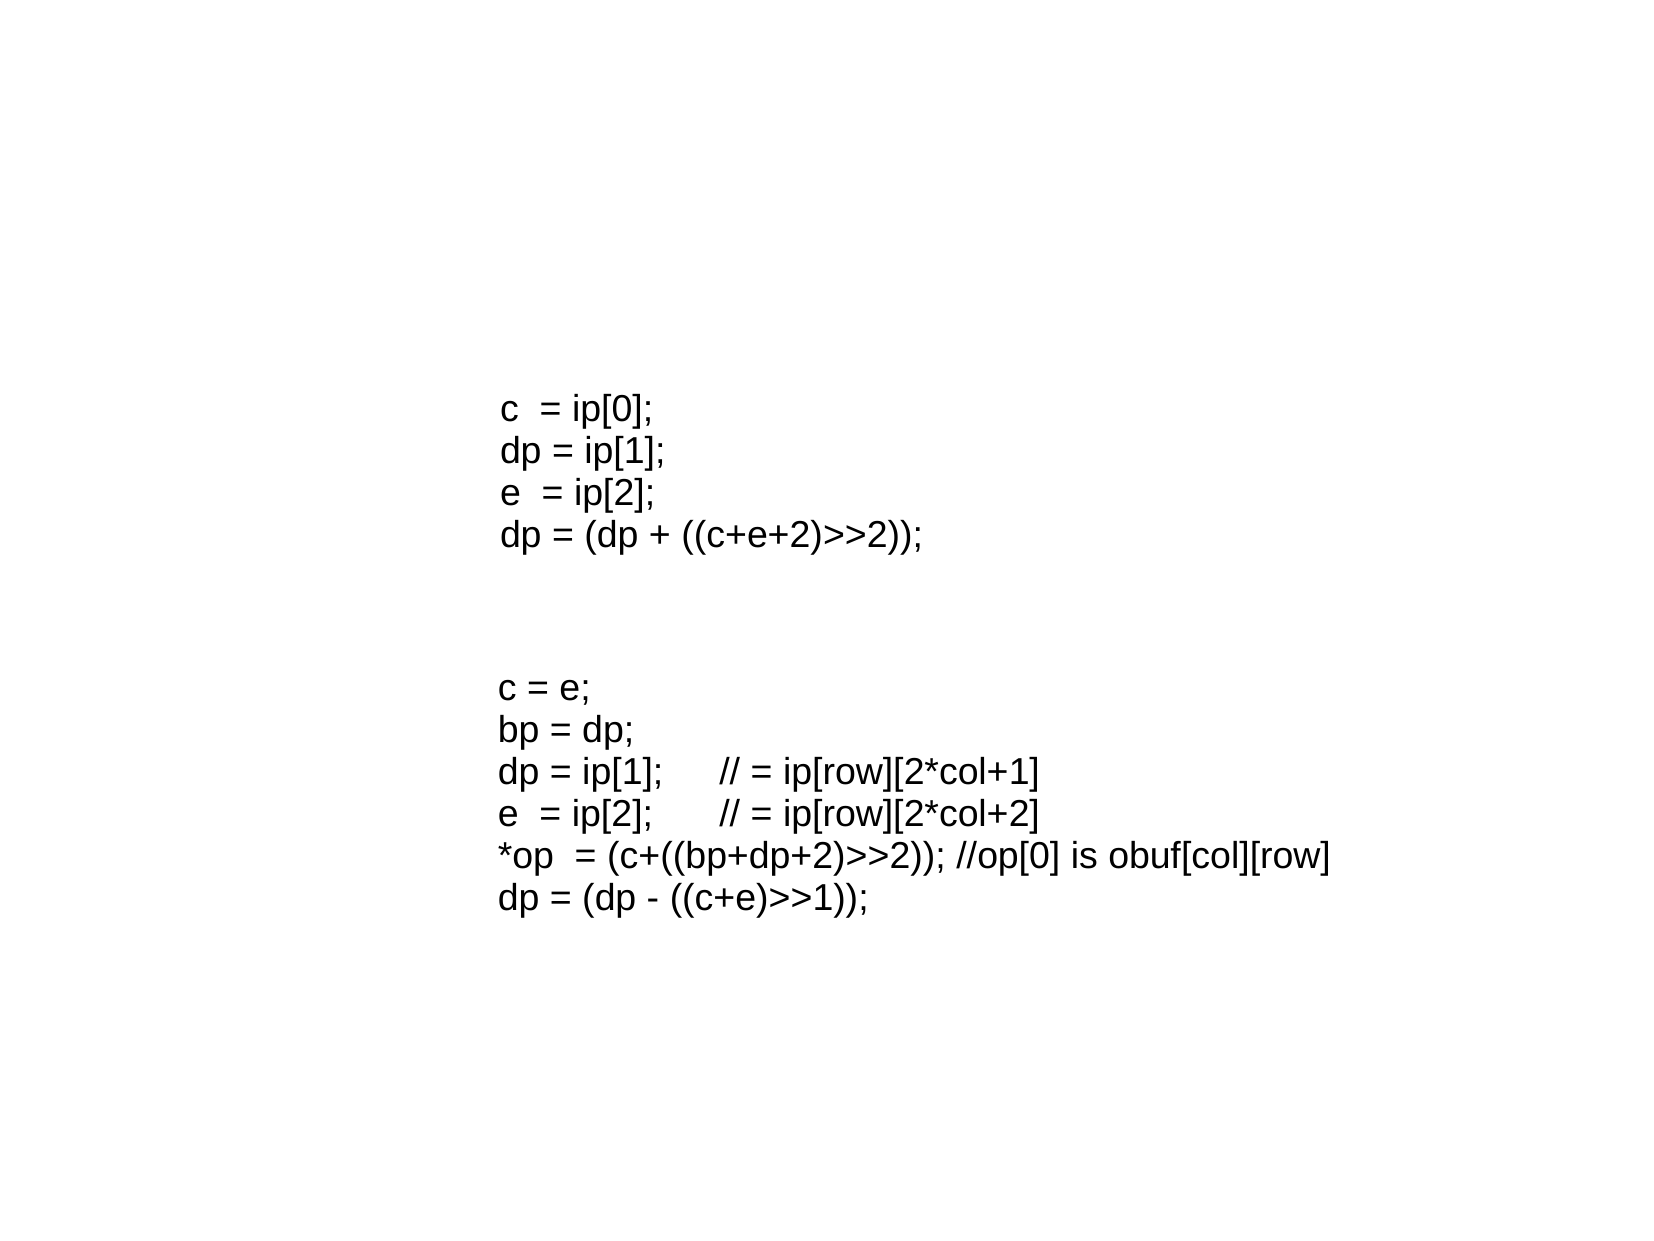

c = ip[0];
		dp = ip[1];
		e = ip[2];
		dp = (dp + ((c+e+2)>>2));
			c = e;
			bp = dp;
			dp = ip[1];	// = ip[row][2*col+1]
			e = ip[2];	// = ip[row][2*col+2]
			*op = (c+((bp+dp+2)>>2)); //op[0] is obuf[col][row]
			dp = (dp - ((c+e)>>1));